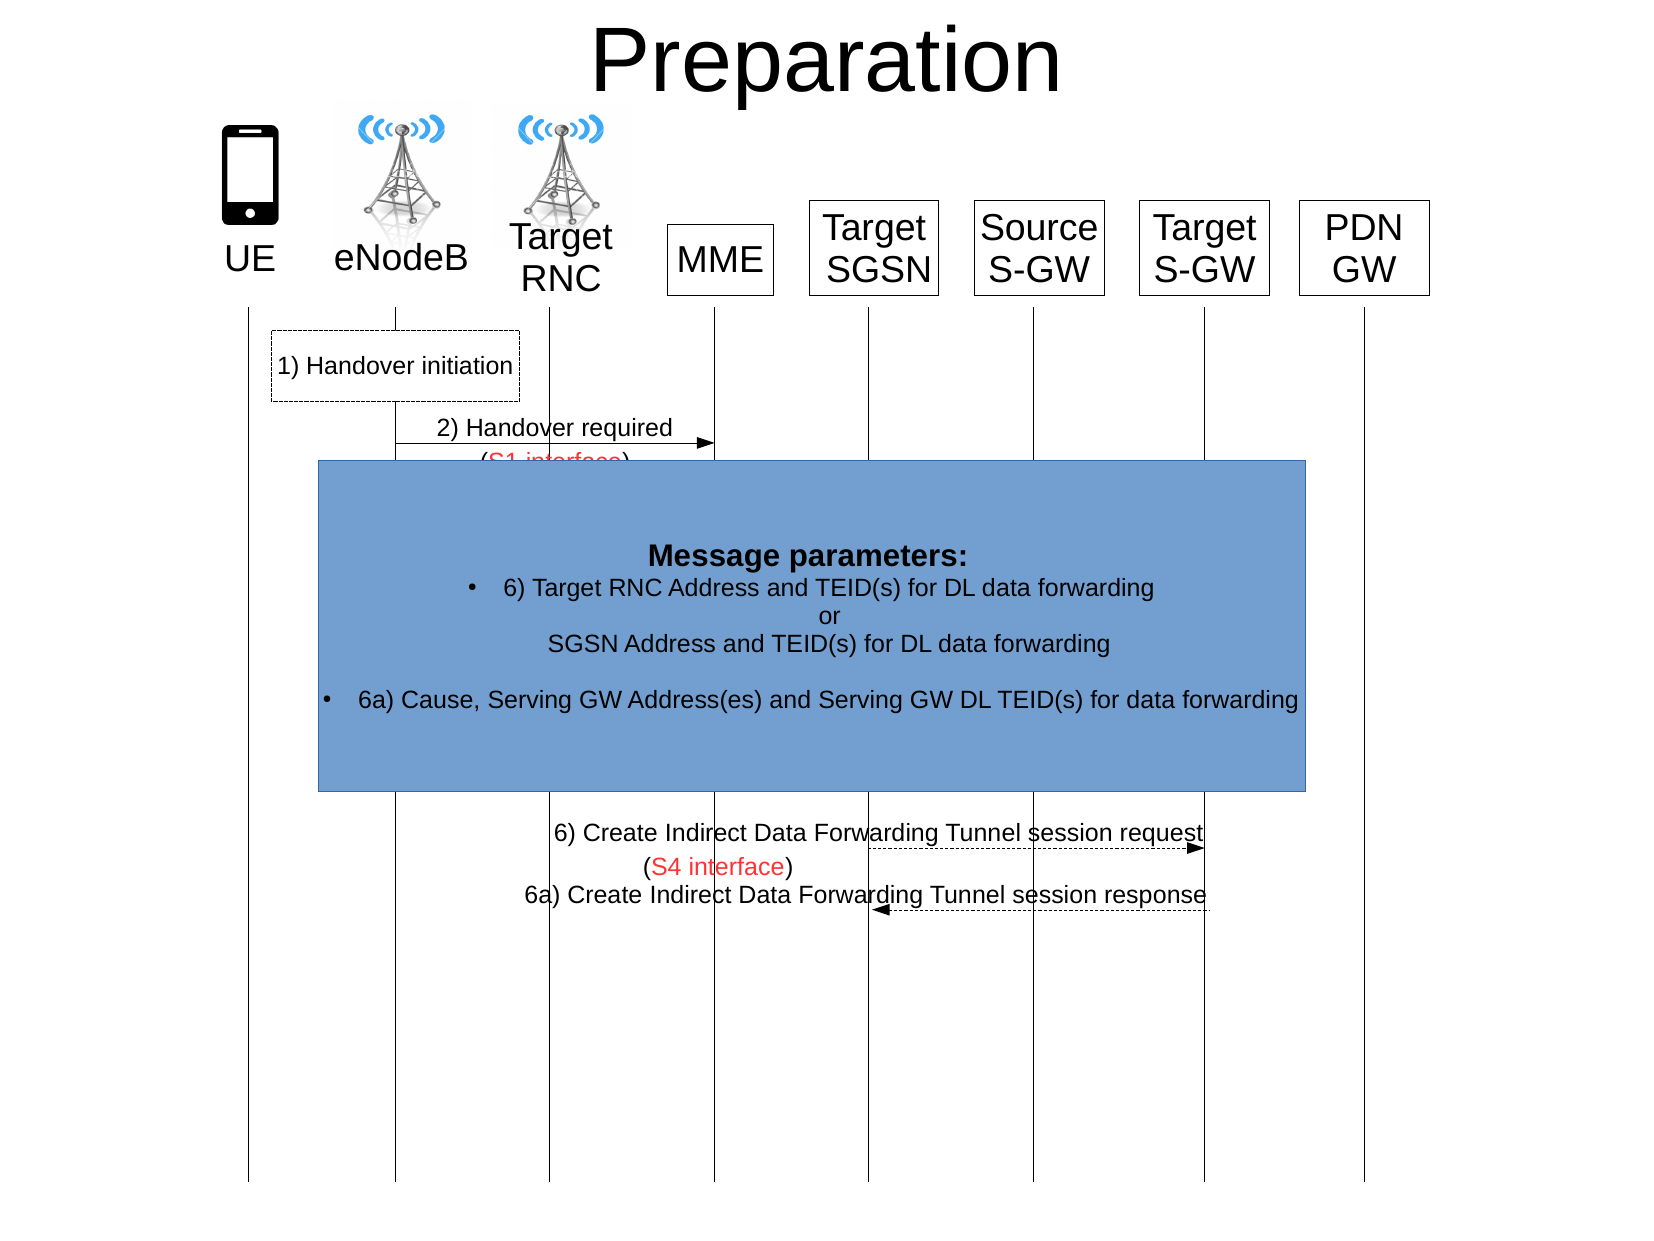

# Preparation
eNodeB
Target
RNC
UE
Target
 SGSN
Source
S-GW
Target
S-GW
PDN
GW
MME
1) Handover initiation
2) Handover required
(S1 interface)
Message parameters:
6) Target RNC Address and TEID(s) for DL data forwarding
or
SGSN Address and TEID(s) for DL data forwarding
6a) Cause, Serving GW Address(es) and Serving GW DL TEID(s) for data forwarding
3) Forward relocation request
(S3 interface)
4) Create session request
(S4 interface)
4a) Create session response
5) Relocation request
(Iu-PS interface)
5a) Relocation request ACK
 6) Create Indirect Data Forwarding Tunnel session request
(S4 interface)
 6a) Create Indirect Data Forwarding Tunnel session response